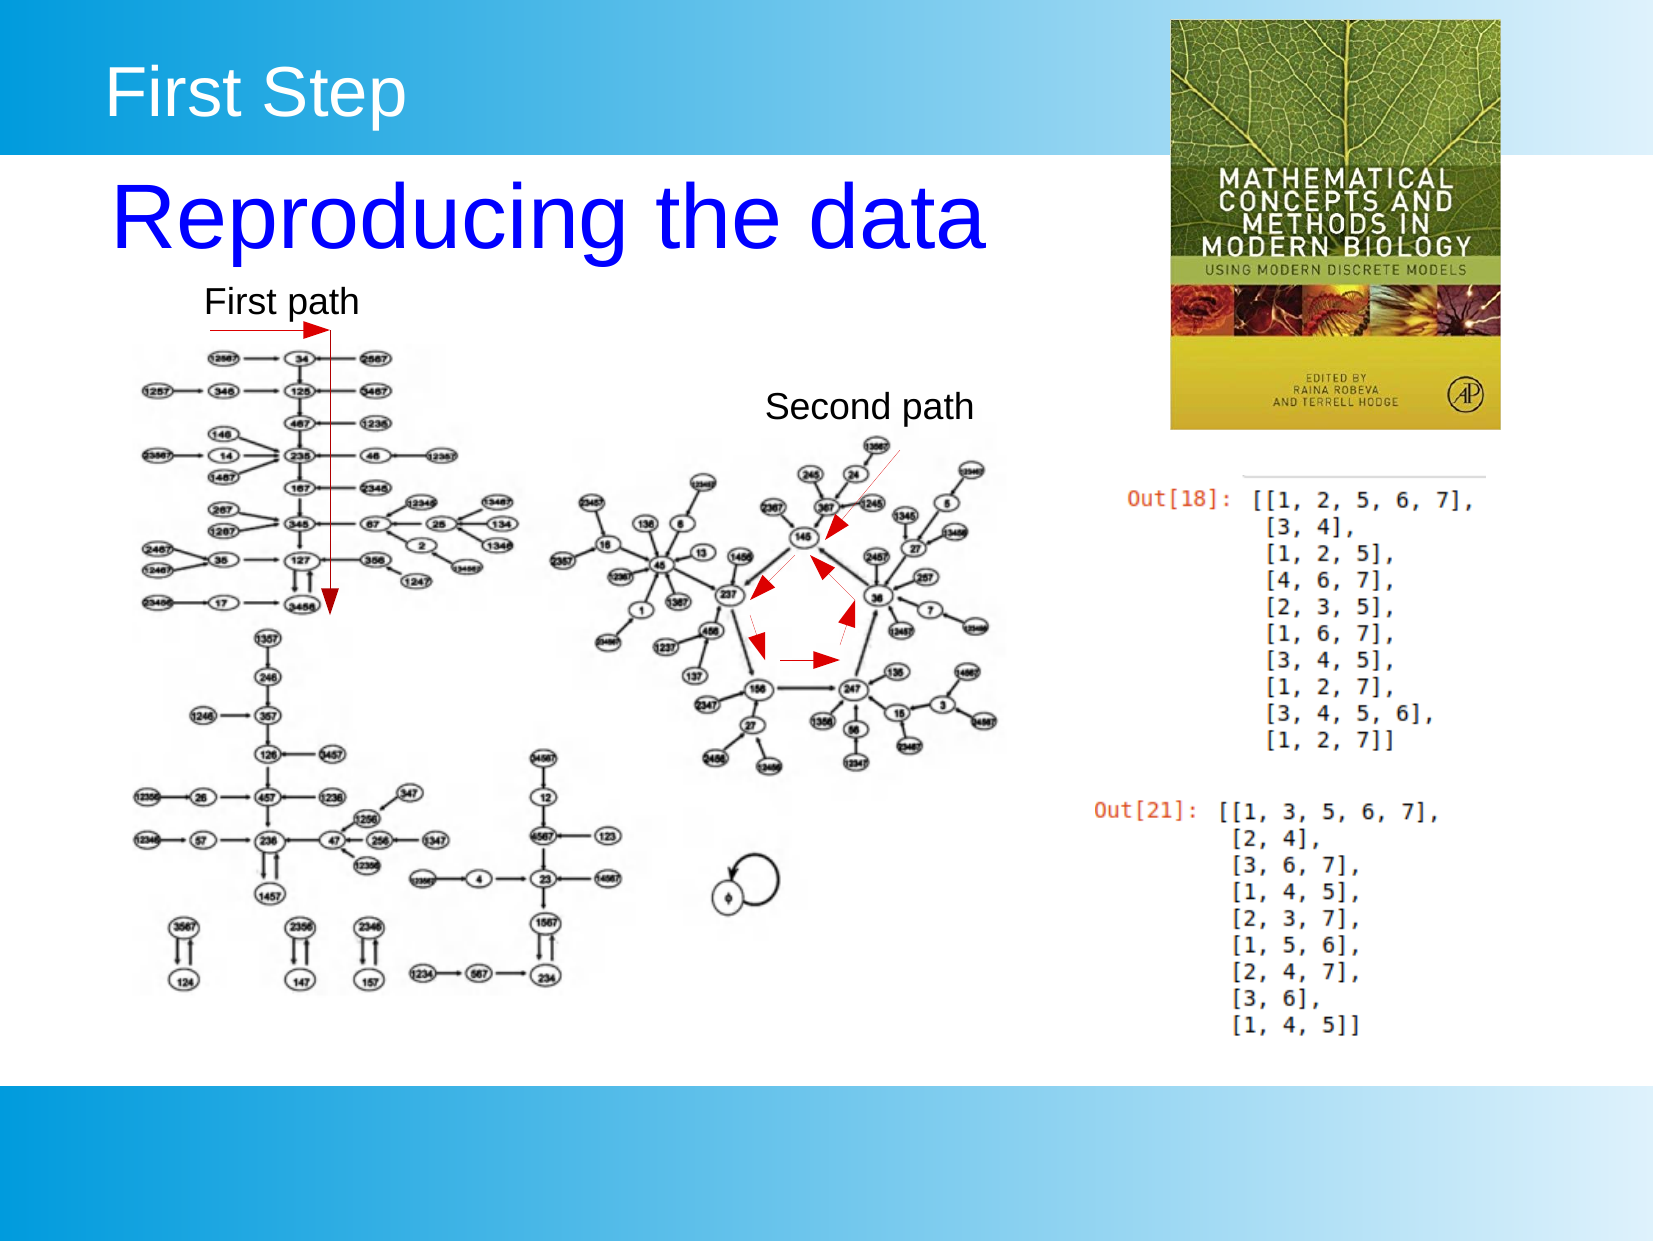

First Step
# Reproducing the data
First path
Second path